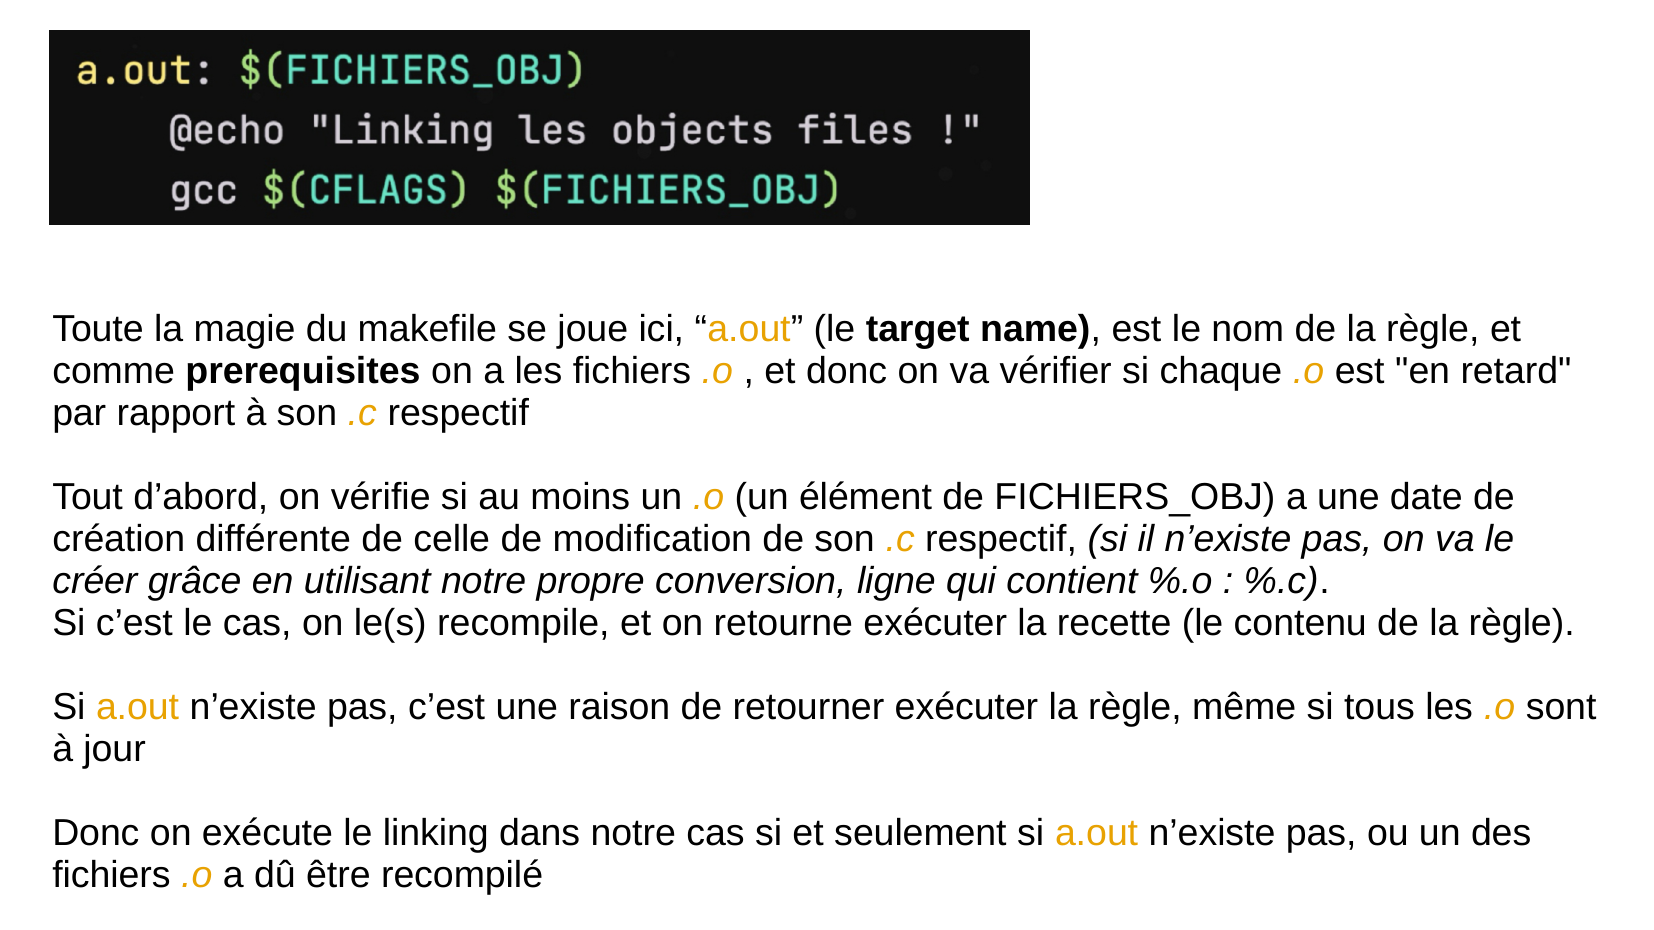

Toute la magie du makefile se joue ici, “a.out” (le target name), est le nom de la règle, et comme prerequisites on a les fichiers .o , et donc on va vérifier si chaque .o est "en retard" par rapport à son .c respectif
Tout d’abord, on vérifie si au moins un .o (un élément de FICHIERS_OBJ) a une date de création différente de celle de modification de son .c respectif, (si il n’existe pas, on va le créer grâce en utilisant notre propre conversion, ligne qui contient %.o : %.c).
Si c’est le cas, on le(s) recompile, et on retourne exécuter la recette (le contenu de la règle).
Si a.out n’existe pas, c’est une raison de retourner exécuter la règle, même si tous les .o sont à jour
Donc on exécute le linking dans notre cas si et seulement si a.out n’existe pas, ou un des fichiers .o a dû être recompilé